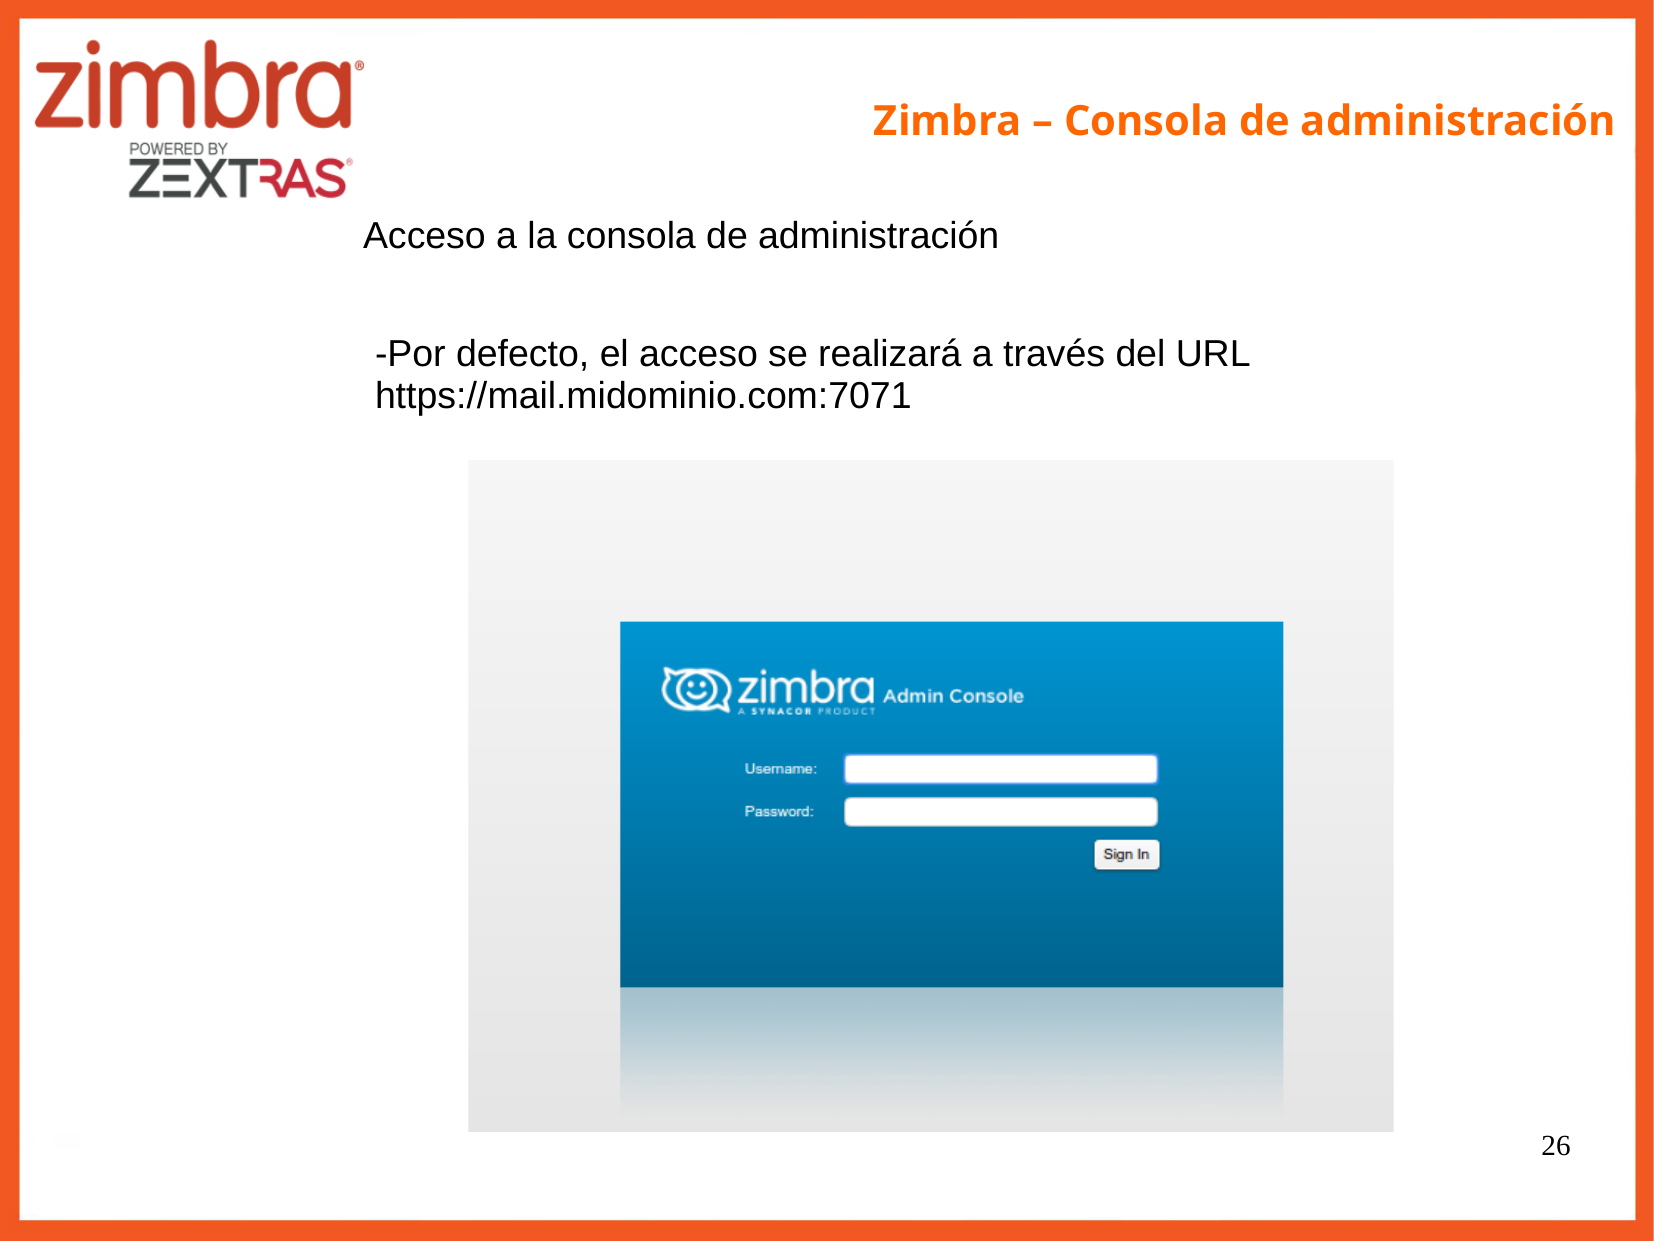

Zimbra – Consola de administración
Acceso a la consola de administración
-Por defecto, el acceso se realizará a través del URL https://mail.midominio.com:7071
26